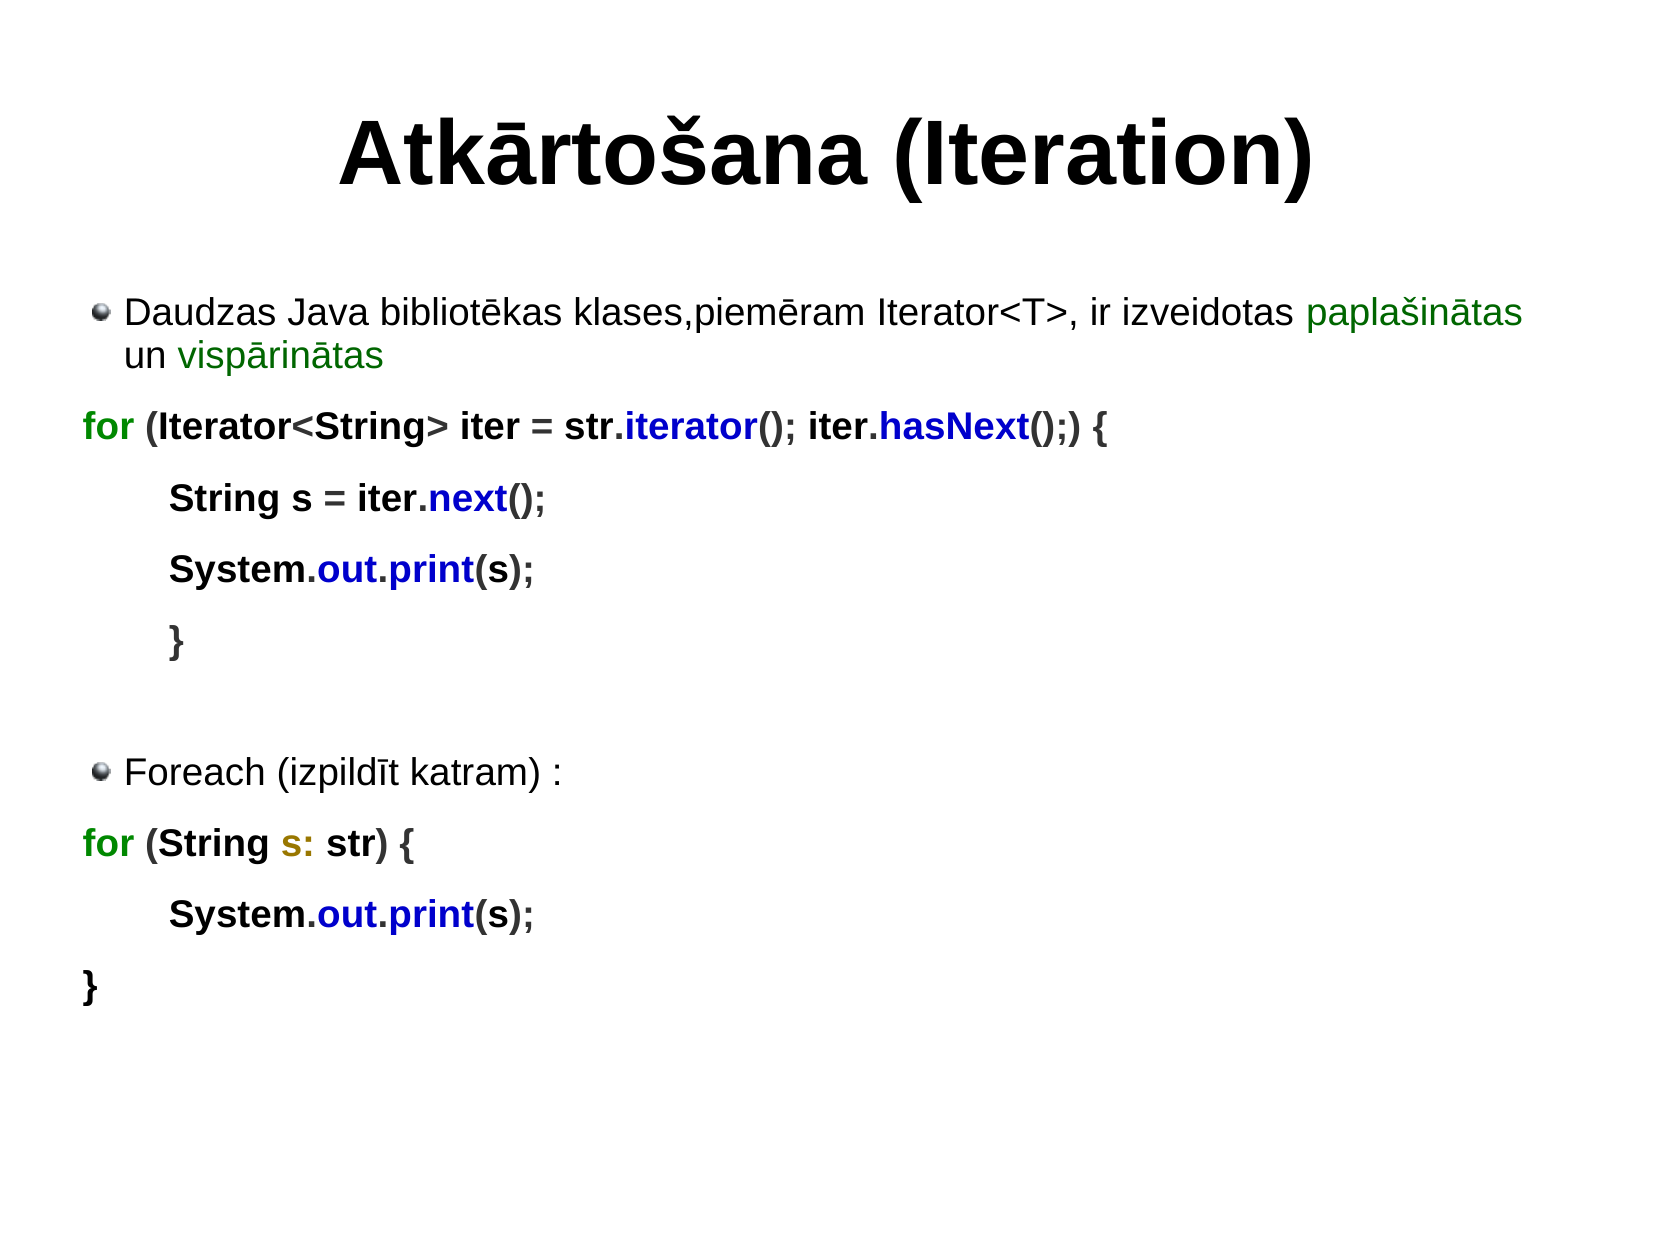

# Atkārtošana (Iteration)
Daudzas Java bibliotēkas klases,piemēram Iterator<T>, ir izveidotas paplašinātas un vispārinātas
for (Iterator<String> iter = str.iterator(); iter.hasNext();) {
 String s = iter.next();
 System.out.print(s);
 }
Foreach (izpildīt katram) :
for (String s: str) {
 System.out.print(s);
}